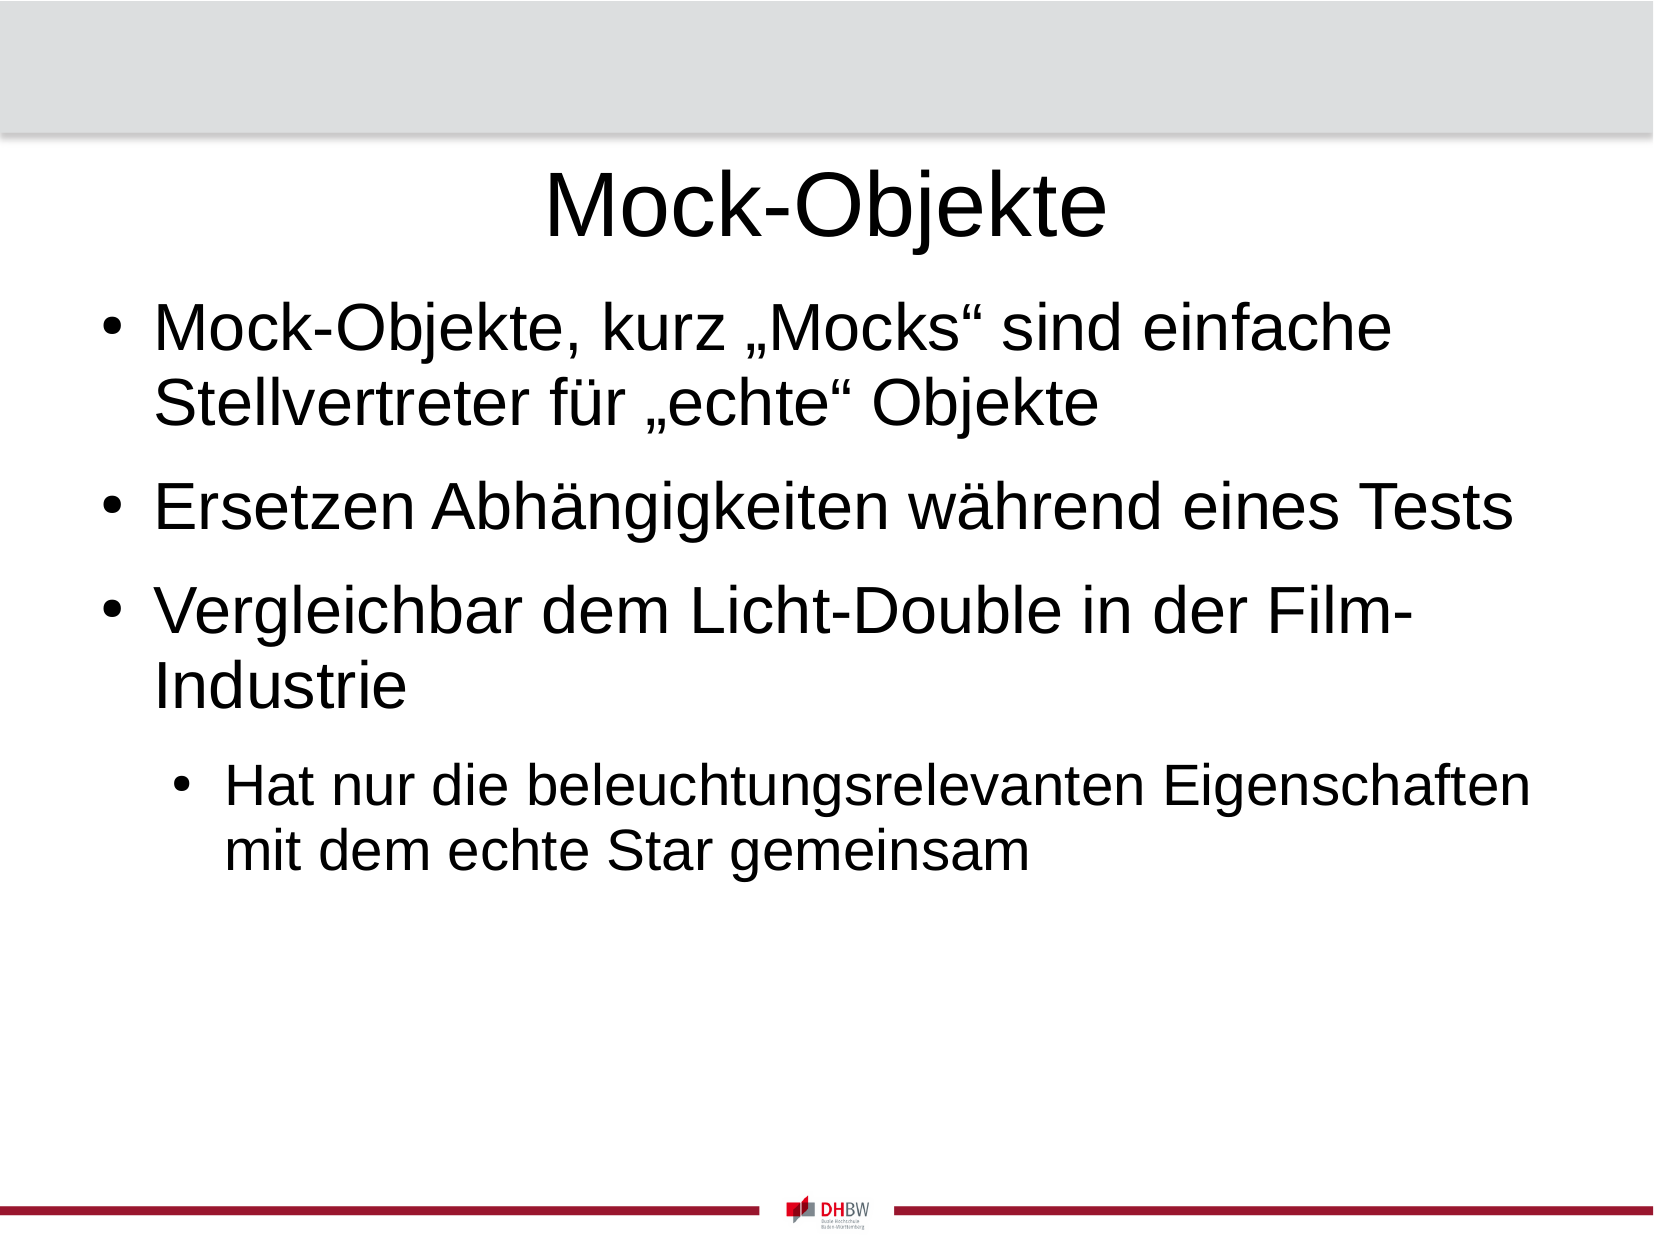

# Mock-Objekte
Mock-Objekte, kurz „Mocks“ sind einfache Stellvertreter für „echte“ Objekte
Ersetzen Abhängigkeiten während eines Tests
Vergleichbar dem Licht-Double in der Film-Industrie
Hat nur die beleuchtungsrelevanten Eigenschaften mit dem echte Star gemeinsam